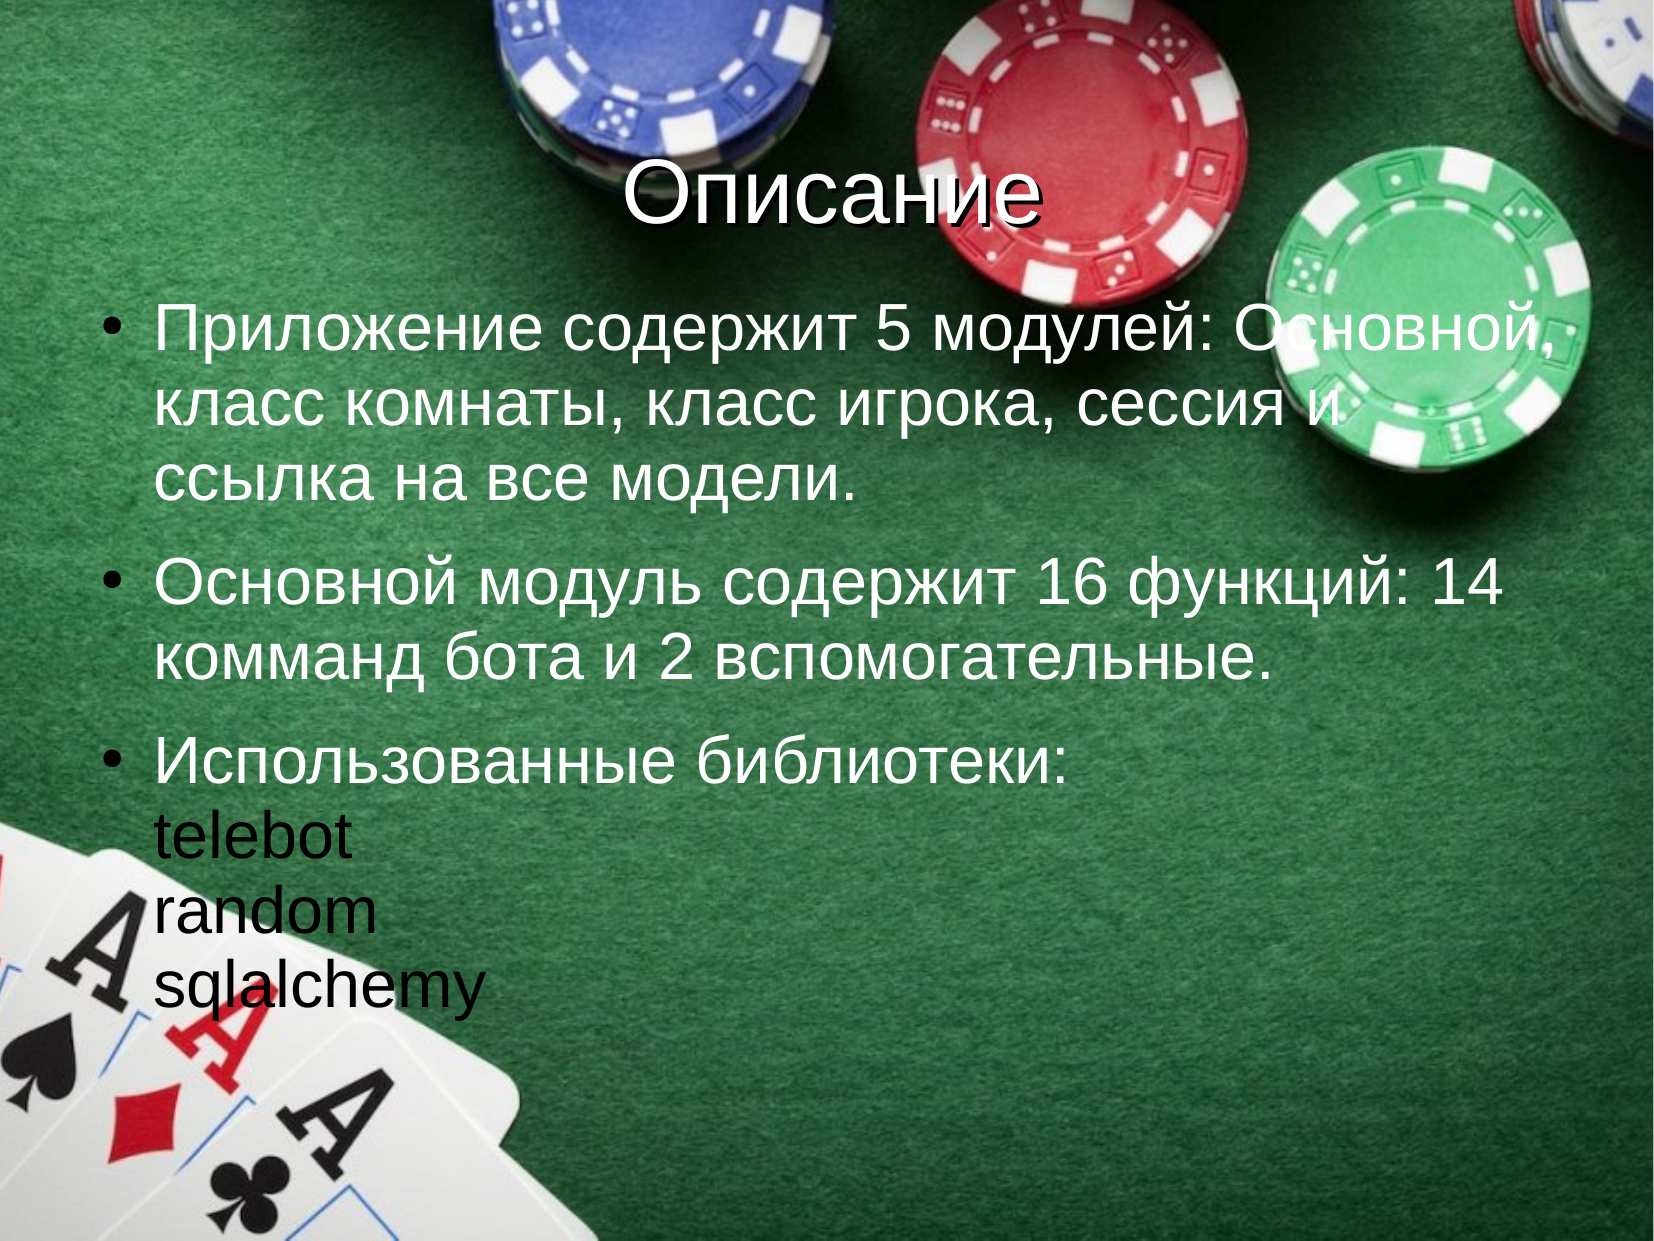

# Описание
Приложение содержит 5 модулей: Основной, класс комнаты, класс игрока, сессия и ссылка на все модели.
Основной модуль содержит 16 функций: 14 комманд бота и 2 вспомогательные.
Использованные библиотеки:
telebot
random
sqlalchemy